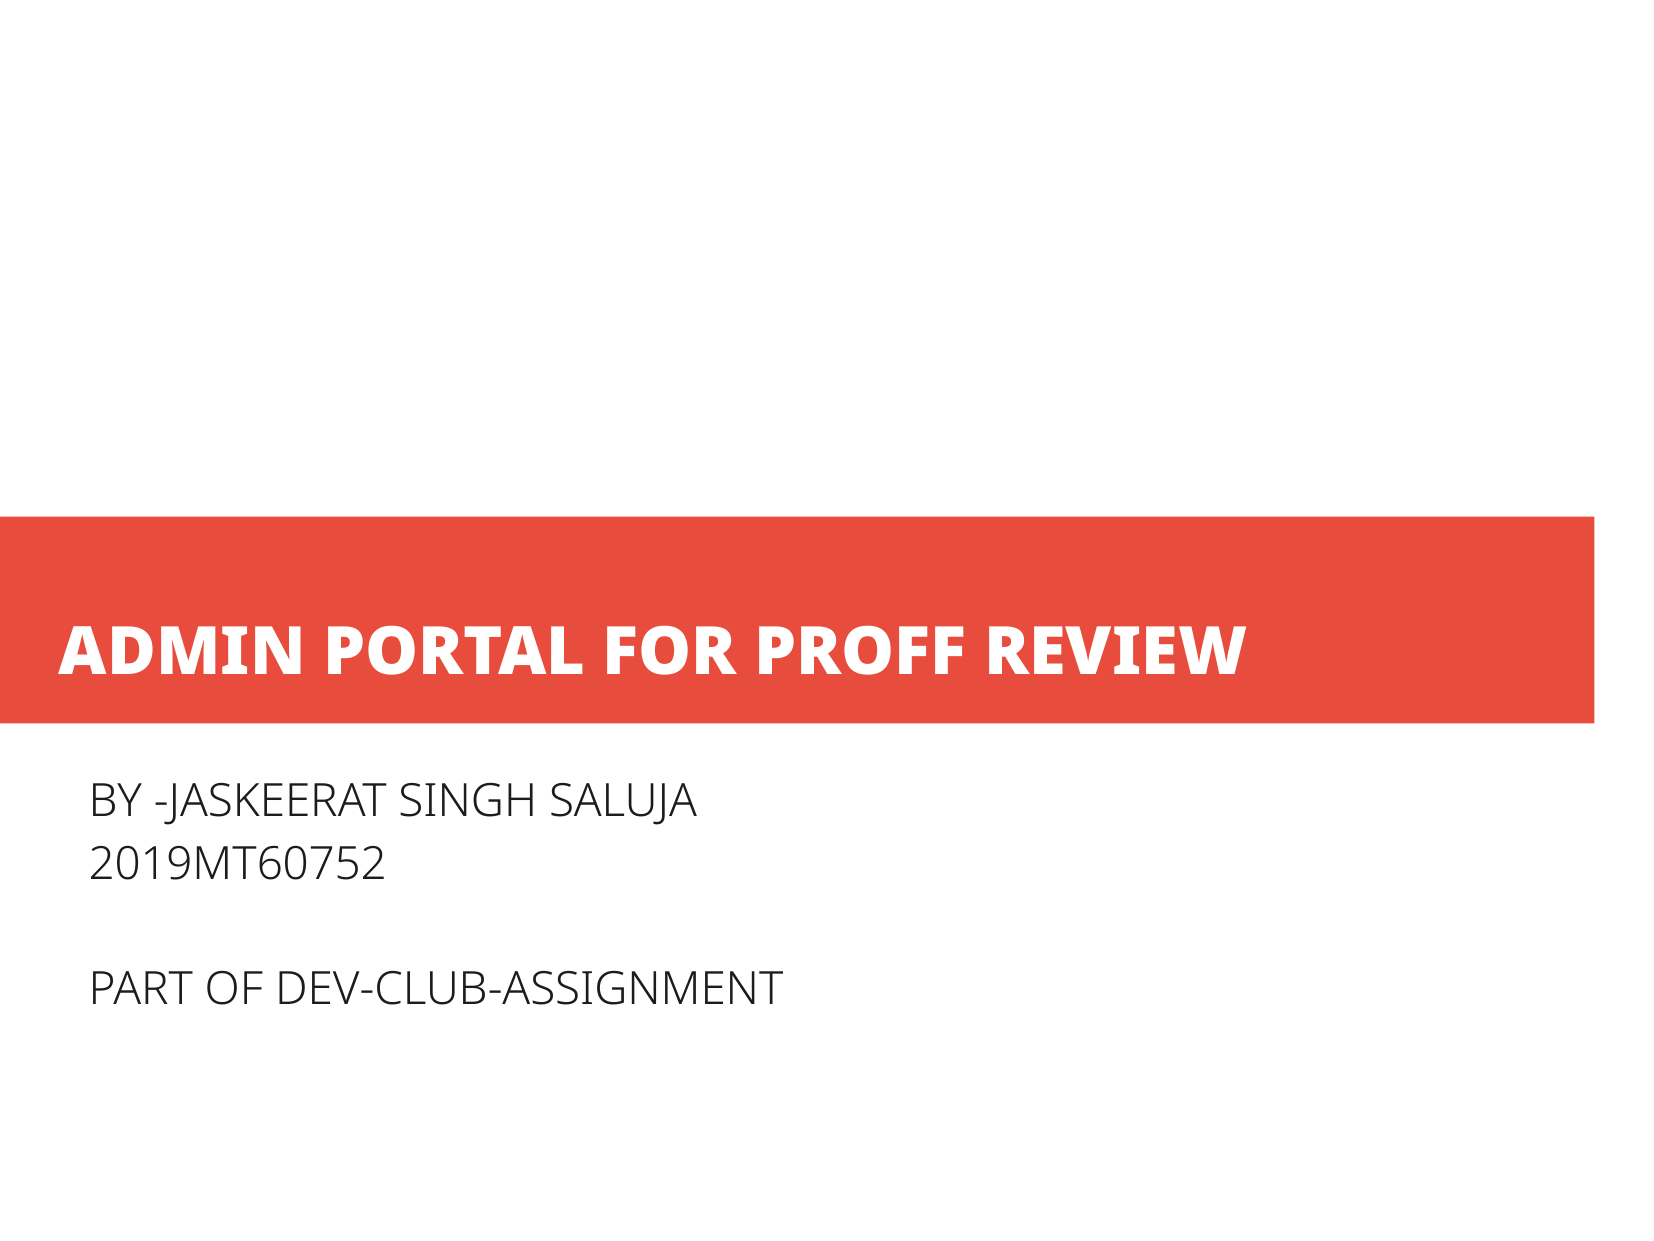

# ADMIN PORTAL FOR PROFF REVIEW
BY -JASKEERAT SINGH SALUJA
2019MT60752
PART OF DEV-CLUB-ASSIGNMENT